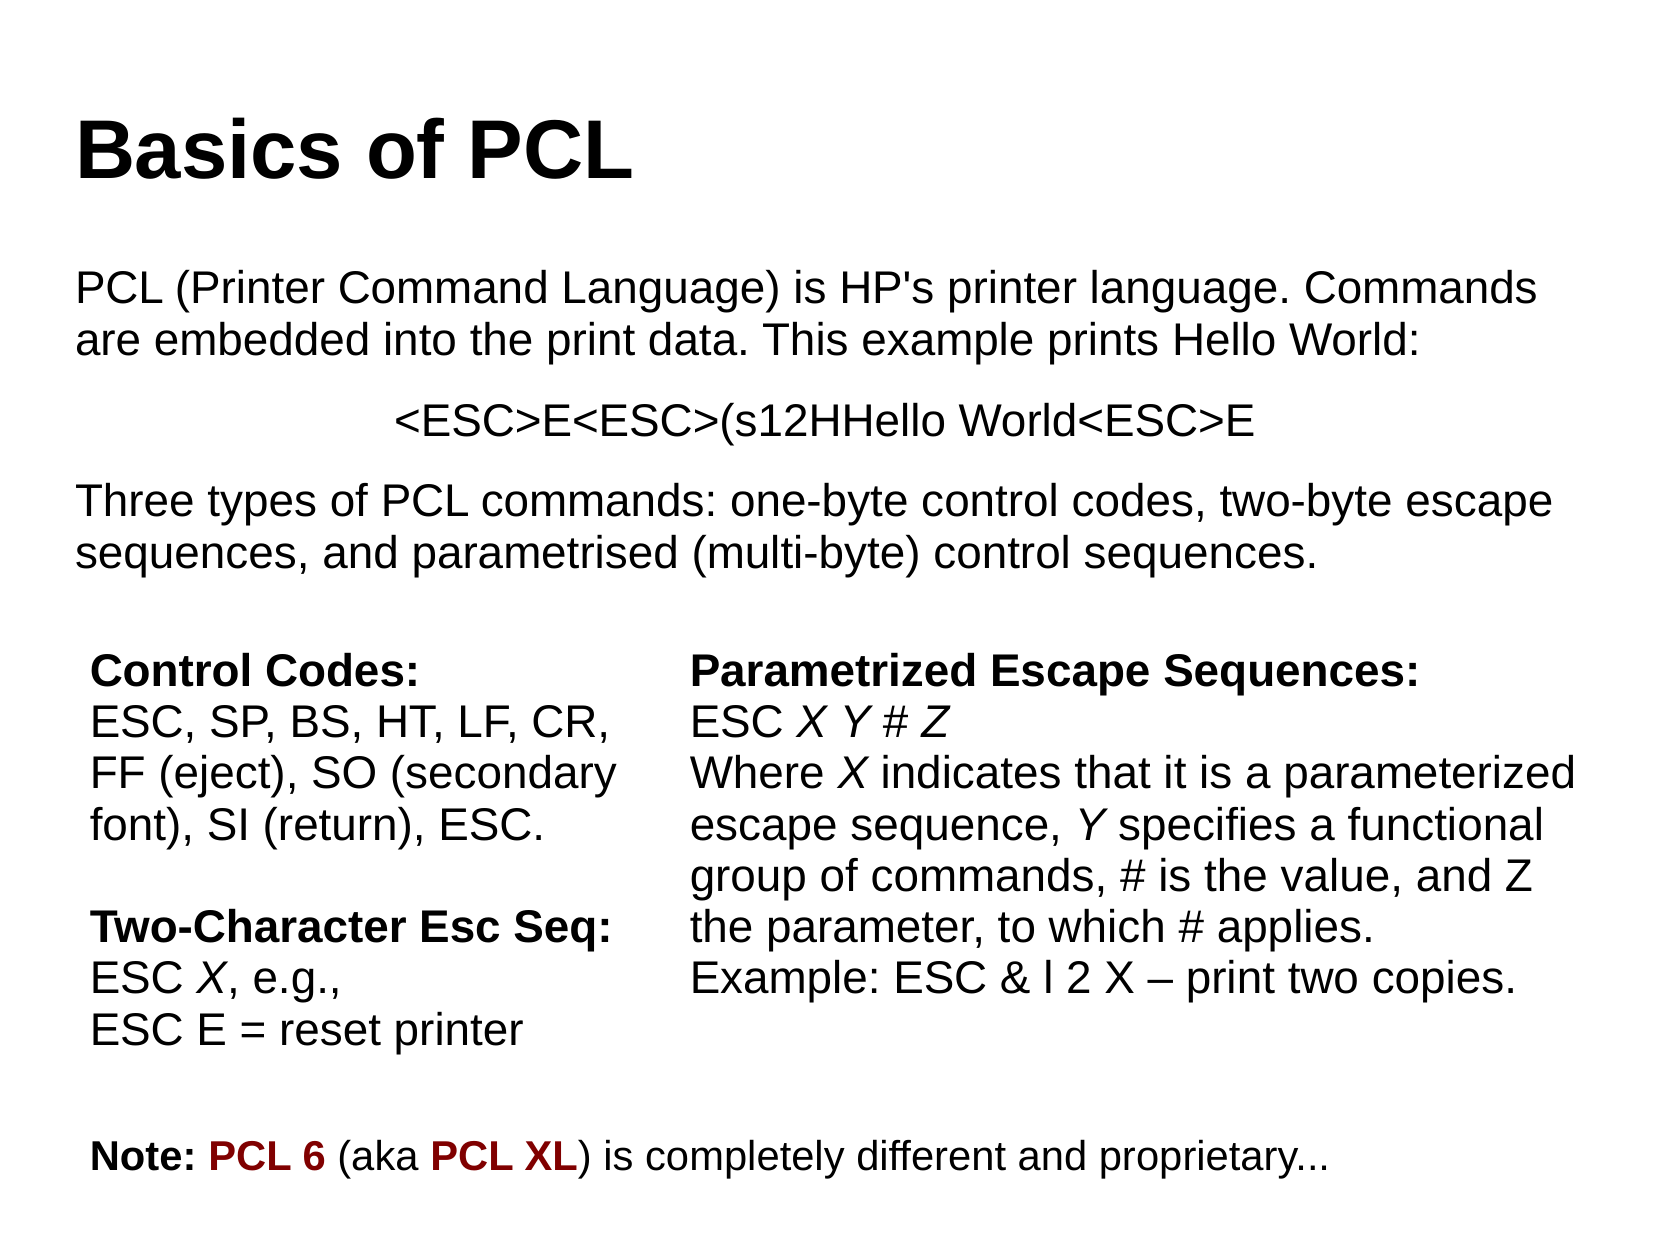

# Basics of PCL
PCL (Printer Command Language) is HP's printer language. Commands are embedded into the print data. This example prints Hello World:
<ESC>E<ESC>(s12HHello World<ESC>E
Three types of PCL commands: one-byte control codes, two-byte escape sequences, and parametrised (multi-byte) control sequences.
Control Codes:
ESC, SP, BS, HT, LF, CR, FF (eject), SO (secondary font), SI (return), ESC.
Two-Character Esc Seq:
ESC X, e.g.,
ESC E = reset printer
Parametrized Escape Sequences:
ESC X Y # Z
Where X indicates that it is a parameterized escape sequence, Y specifies a functional group of commands, # is the value, and Z the parameter, to which # applies.
Example: ESC & l 2 X – print two copies.
Note: PCL 6 (aka PCL XL) is completely different and proprietary...